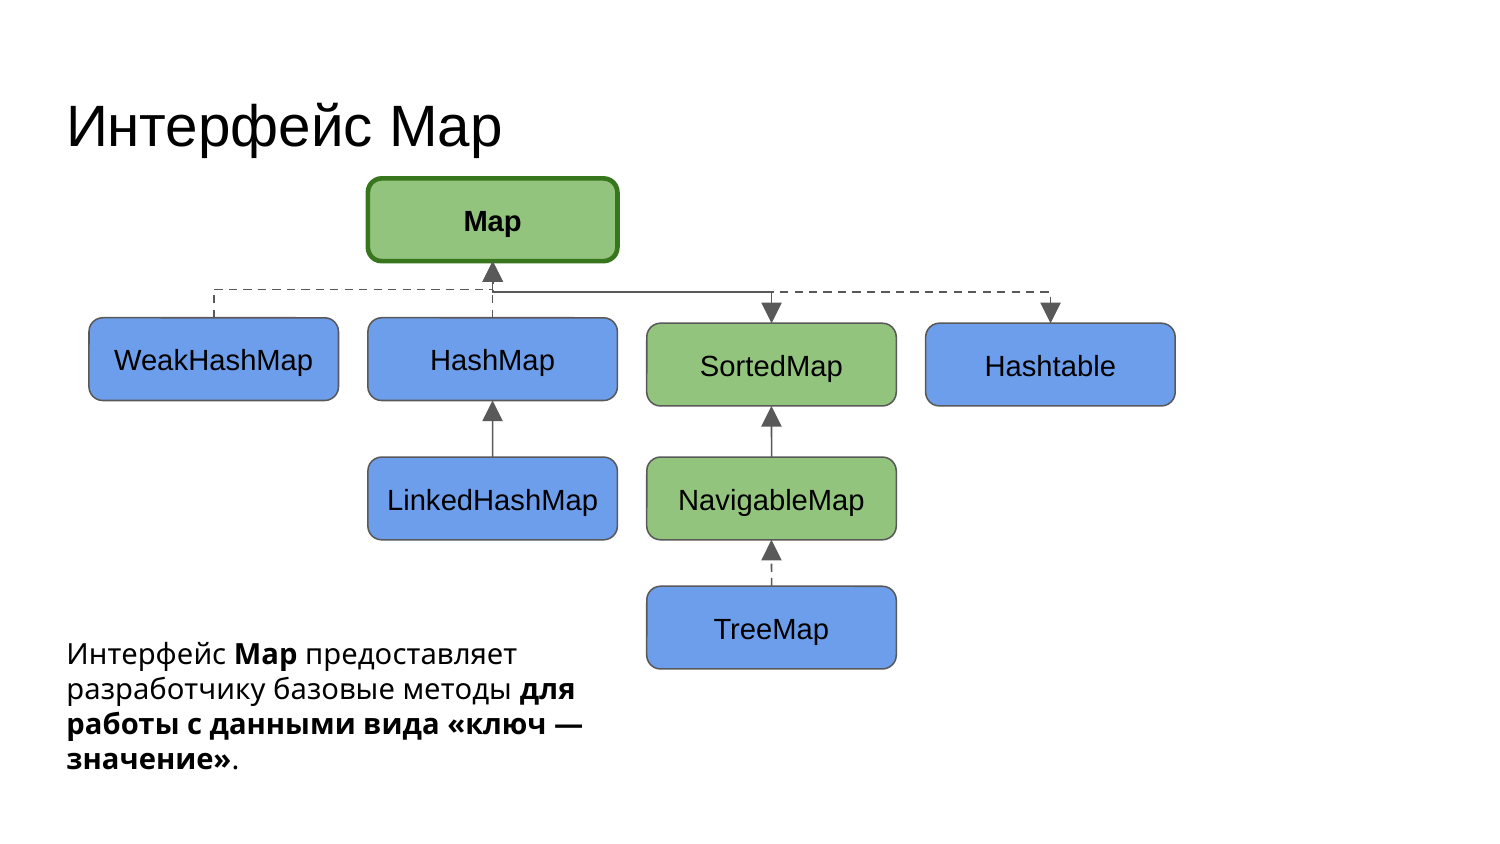

# Интерфейс Map
Map
WeakHashMap
HashMap
SortedMap
Hashtable
LinkedHashMap
NavigableMap
TreeMap
Интерфейс Map предоставляет разработчику базовые методы для работы с данными вида «ключ — значение».